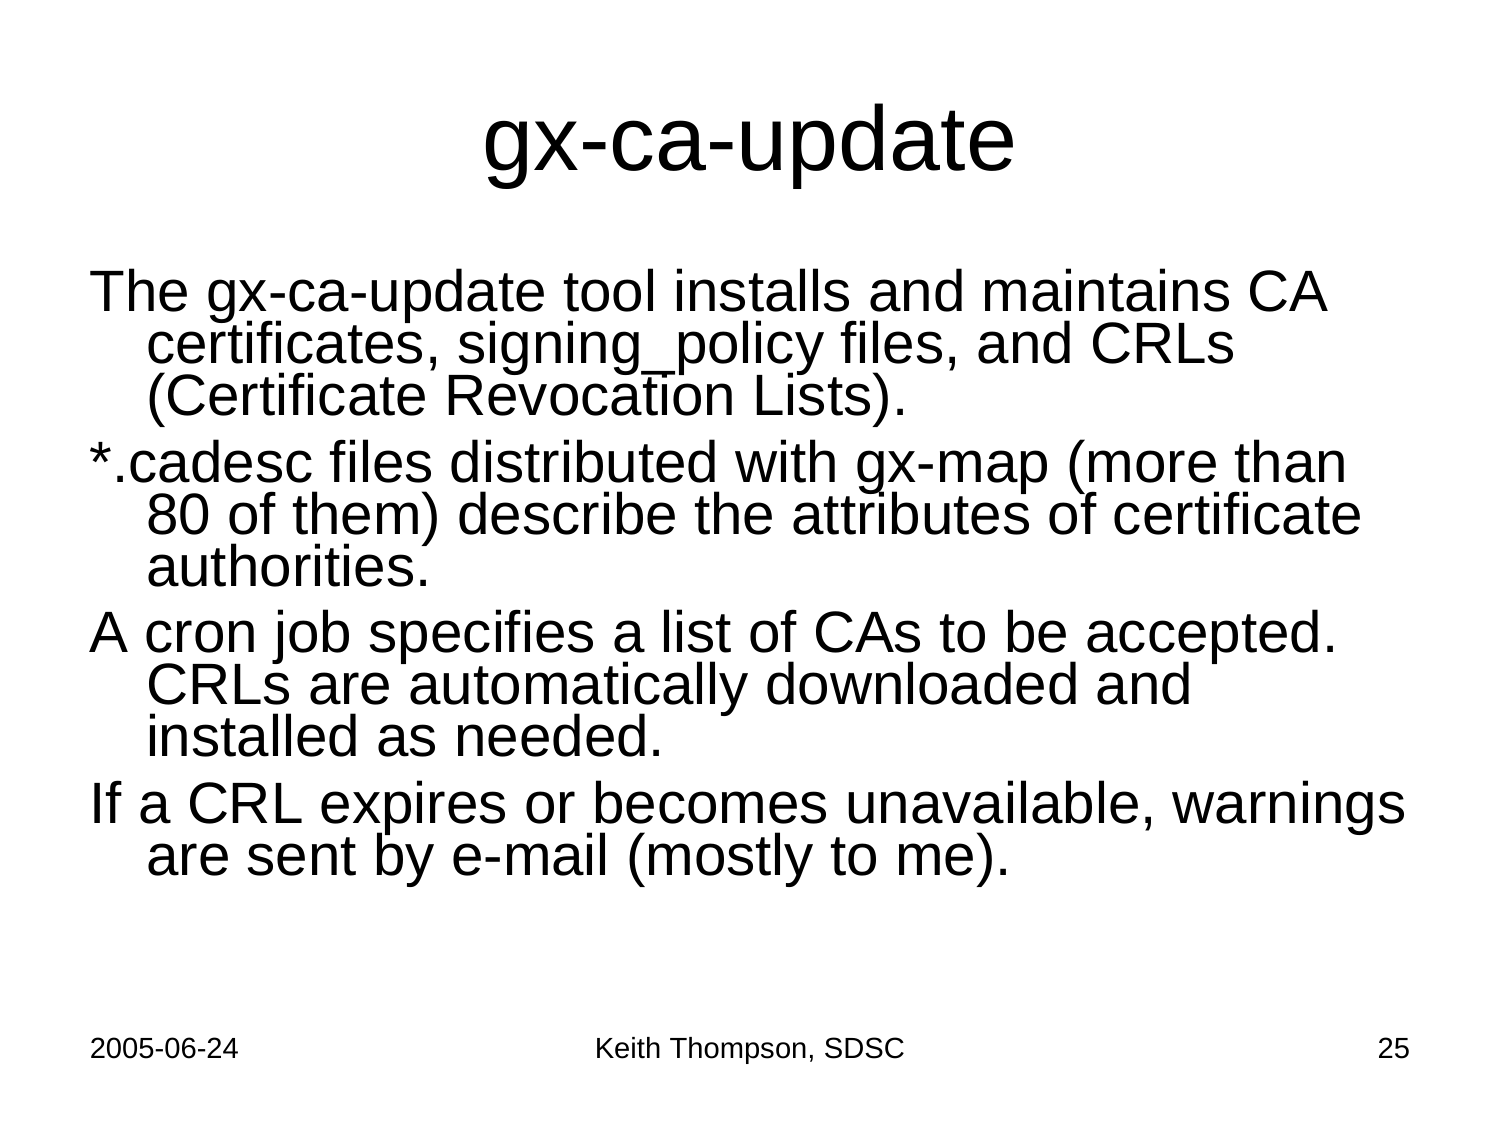

# gx-ca-update
The gx-ca-update tool installs and maintains CA certificates, signing_policy files, and CRLs (Certificate Revocation Lists).
*.cadesc files distributed with gx-map (more than 80 of them) describe the attributes of certificate authorities.
A cron job specifies a list of CAs to be accepted. CRLs are automatically downloaded and installed as needed.
If a CRL expires or becomes unavailable, warnings are sent by e-mail (mostly to me).
2005-06-24
Keith Thompson, SDSC
25